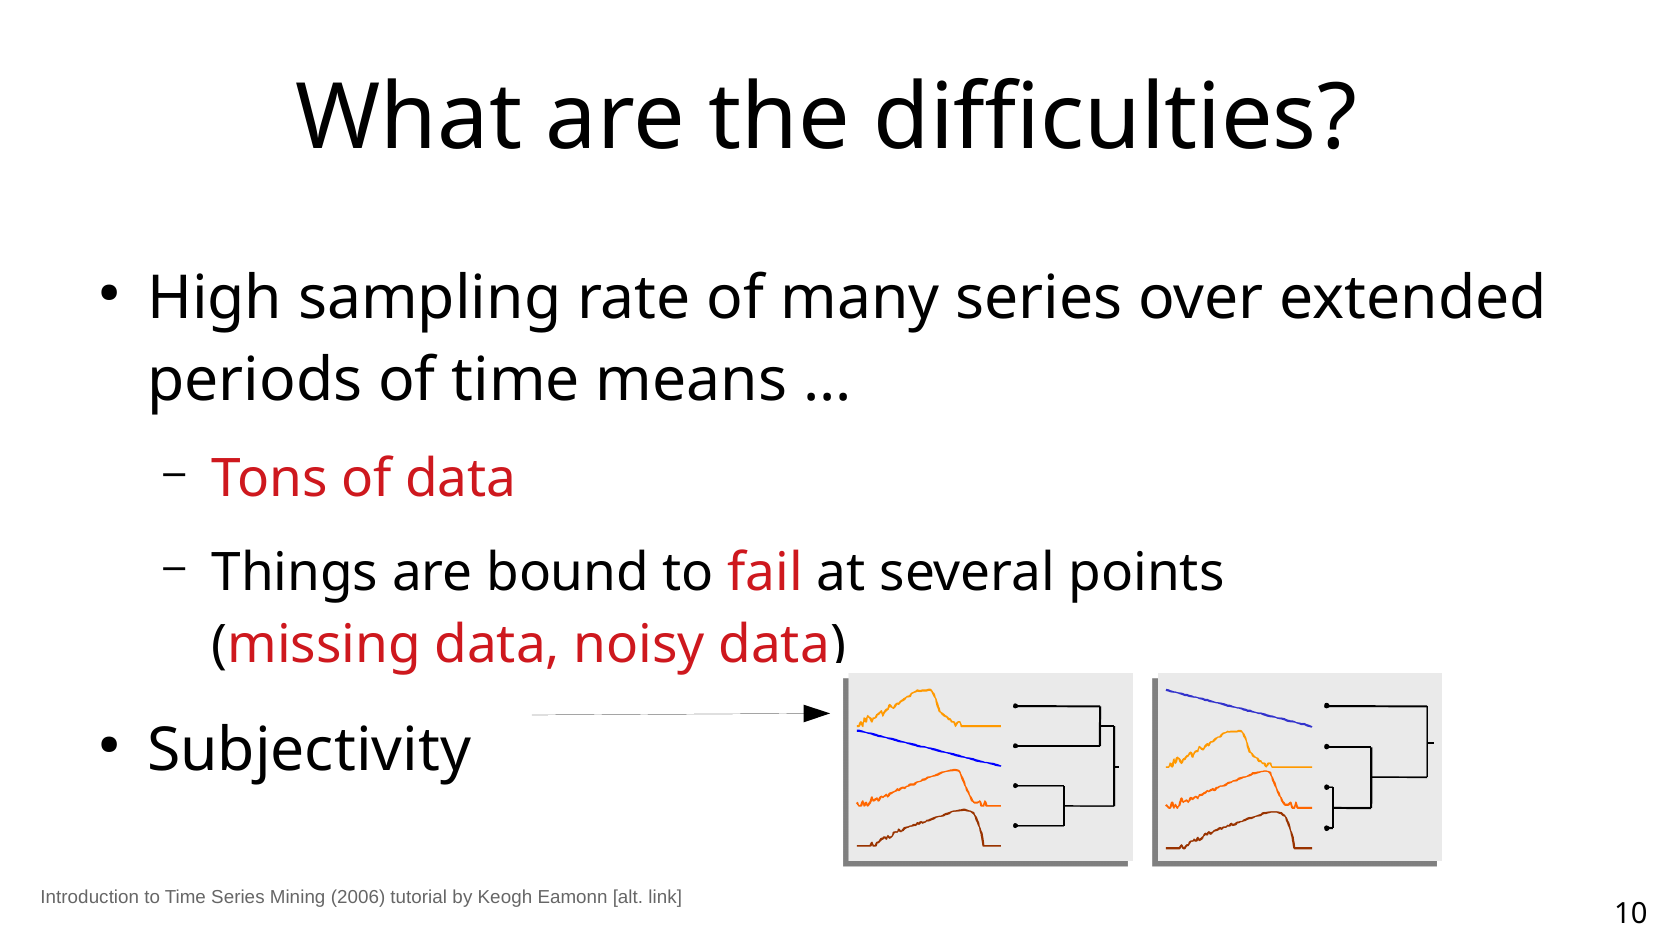

# What are the difficulties?
High sampling rate of many series over extended periods of time means ...
Tons of data
Things are bound to fail at several points
(missing data, noisy data)
Subjectivity
Introduction to Time Series Mining (2006) tutorial by Keogh Eamonn [alt. link]
10